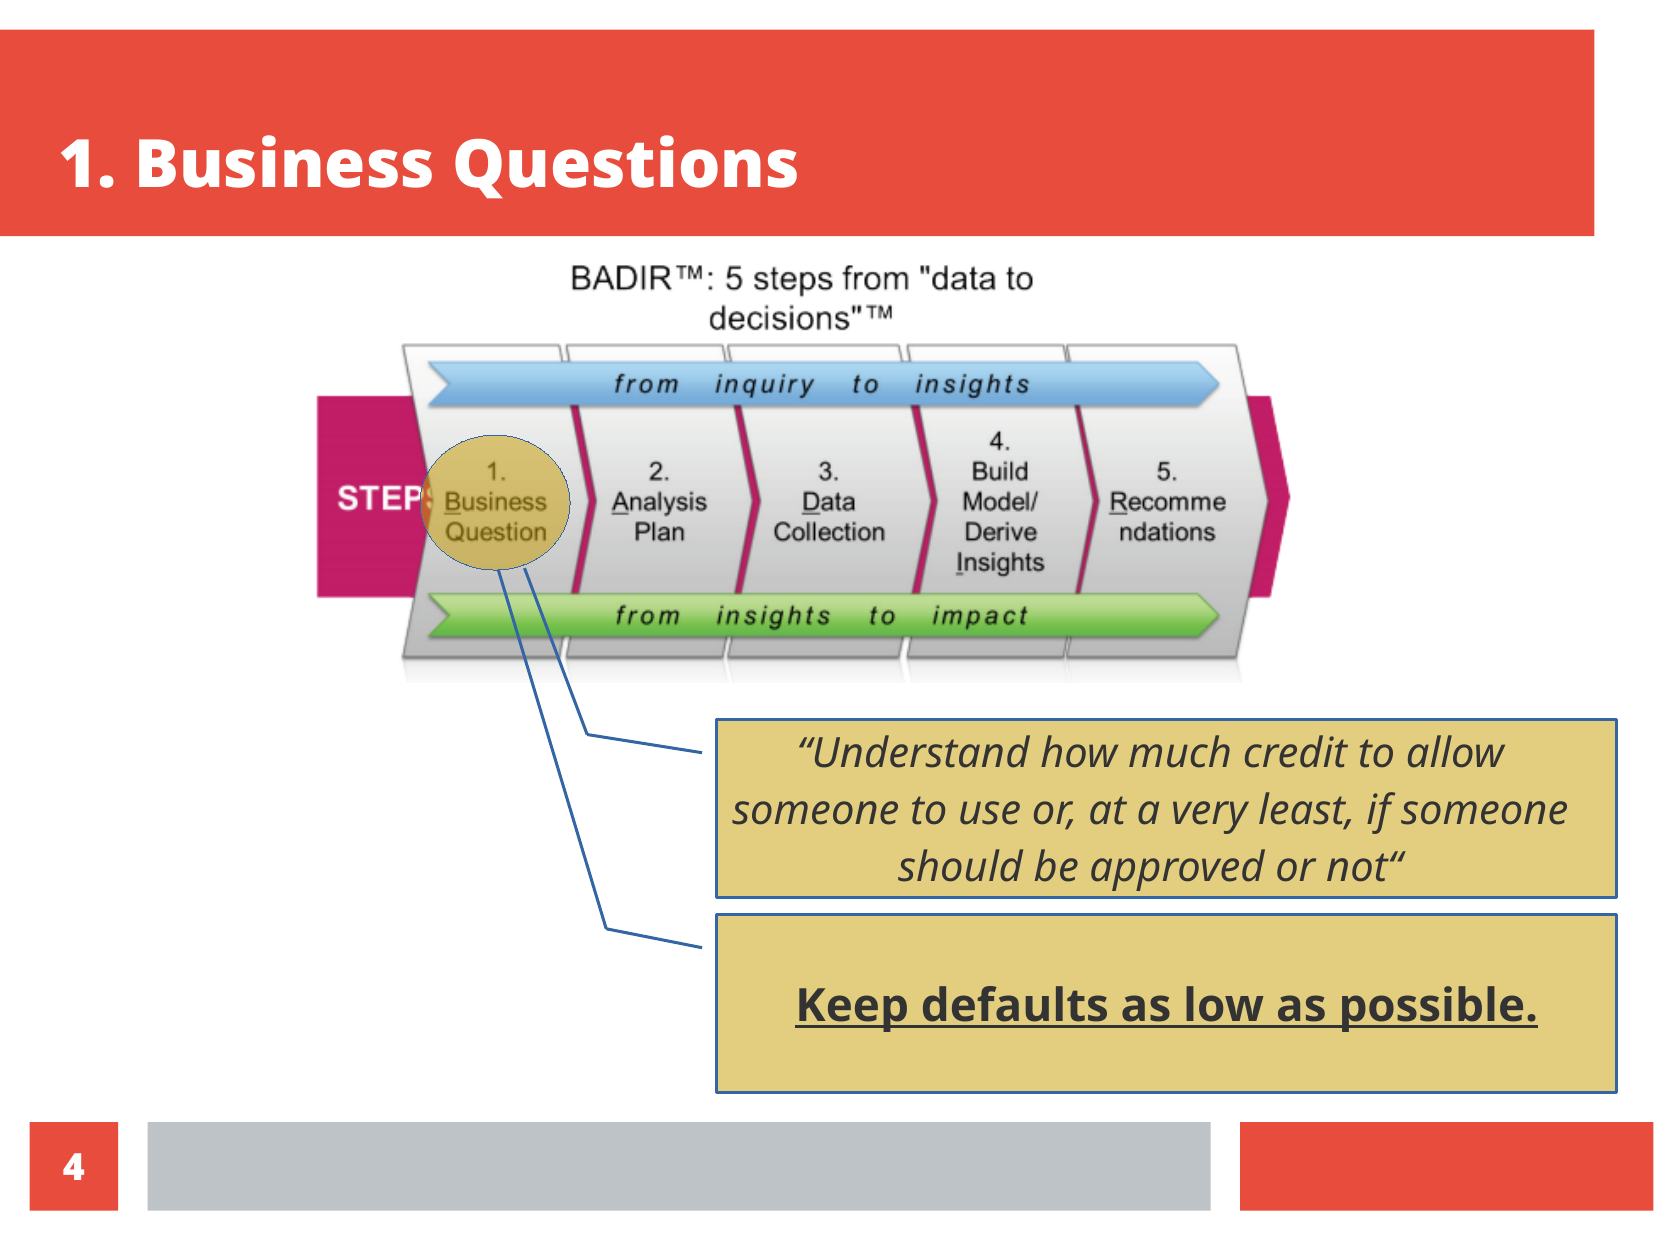

# 1. Business Questions
“Understand how much credit to allow someone to use or, at a very least, if someone should be approved or not“
Keep defaults as low as possible.
4